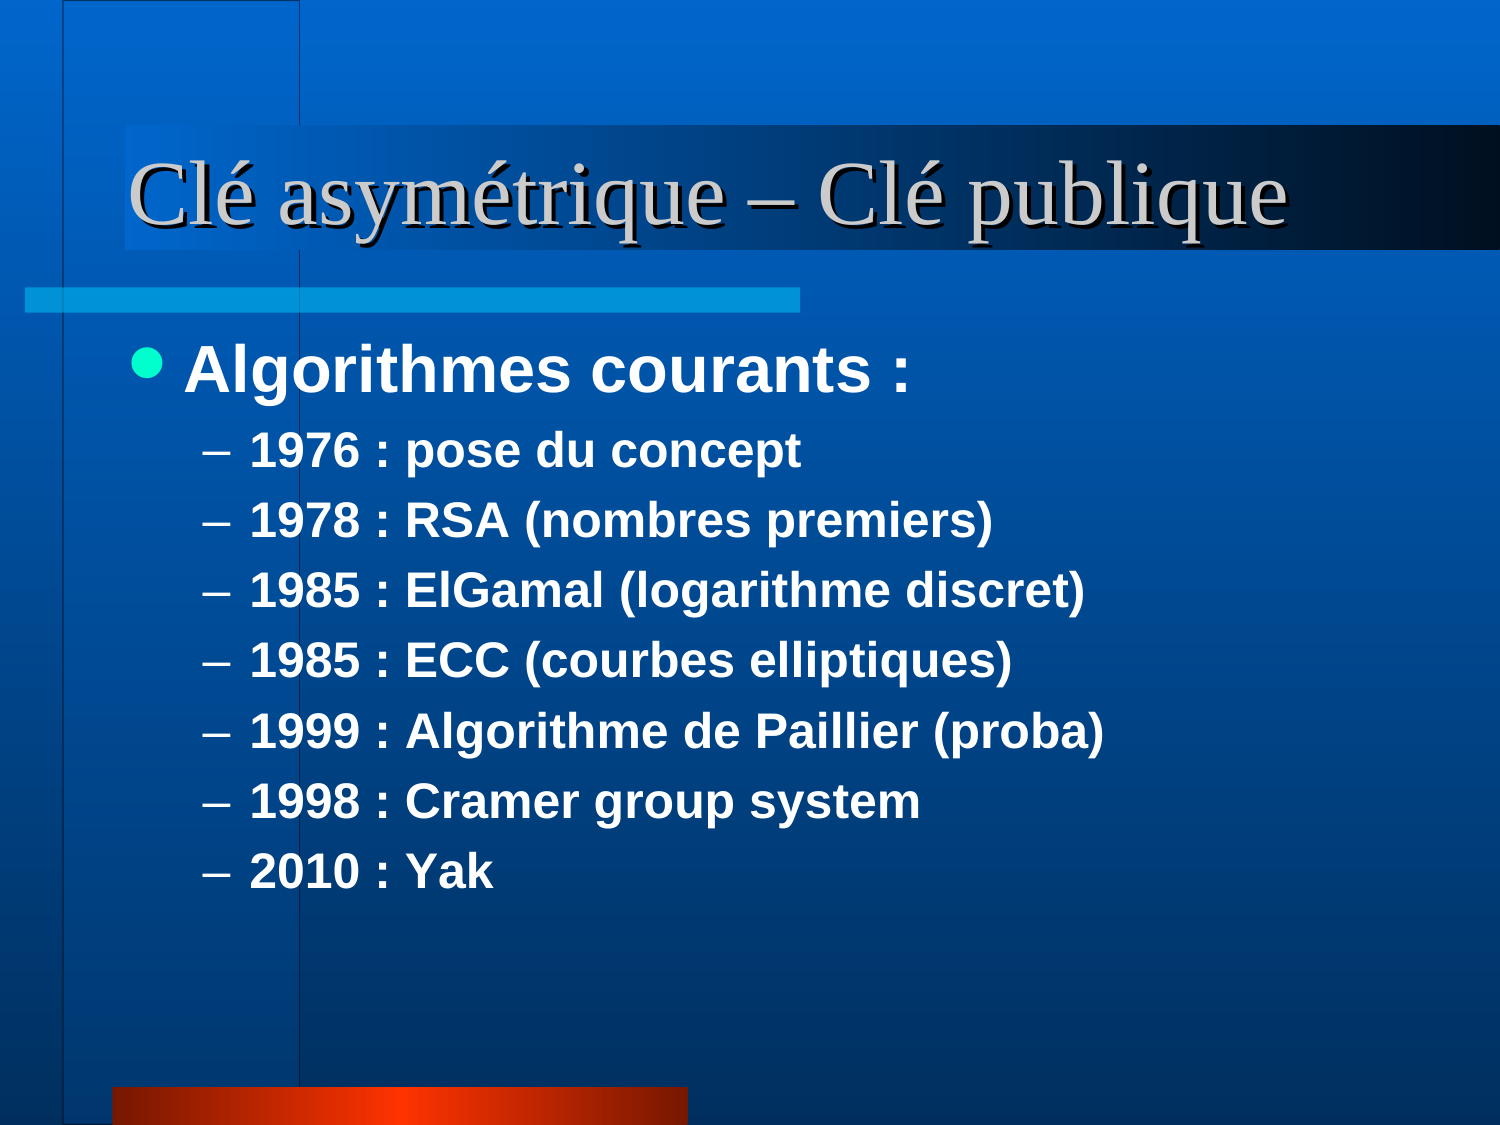

# Clé asymétrique – Clé publique
Algorithmes courants :
1976 : pose du concept
1978 : RSA (nombres premiers)
1985 : ElGamal (logarithme discret)
1985 : ECC (courbes elliptiques)
1999 : Algorithme de Paillier (proba)
1998 : Cramer group system
2010 : Yak